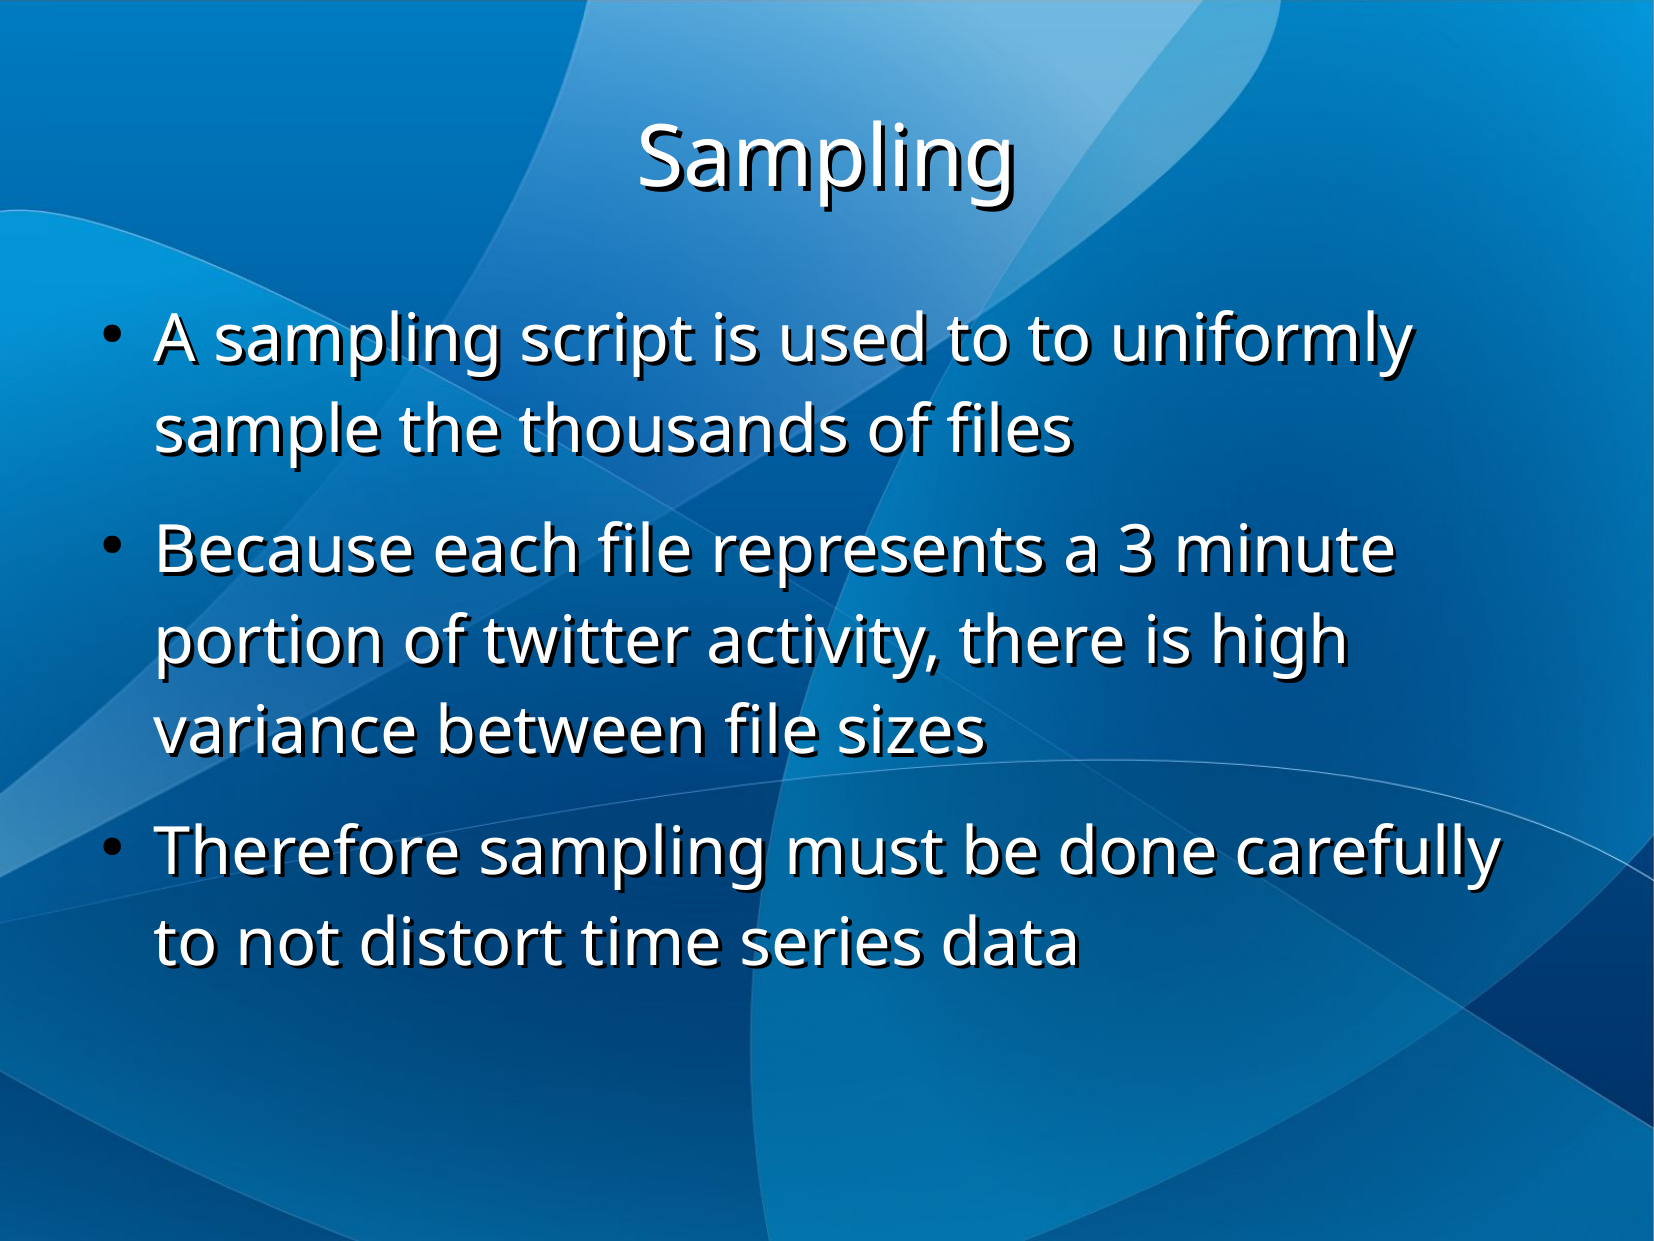

# Sampling
A sampling script is used to to uniformly sample the thousands of files
Because each file represents a 3 minute portion of twitter activity, there is high variance between file sizes
Therefore sampling must be done carefully to not distort time series data